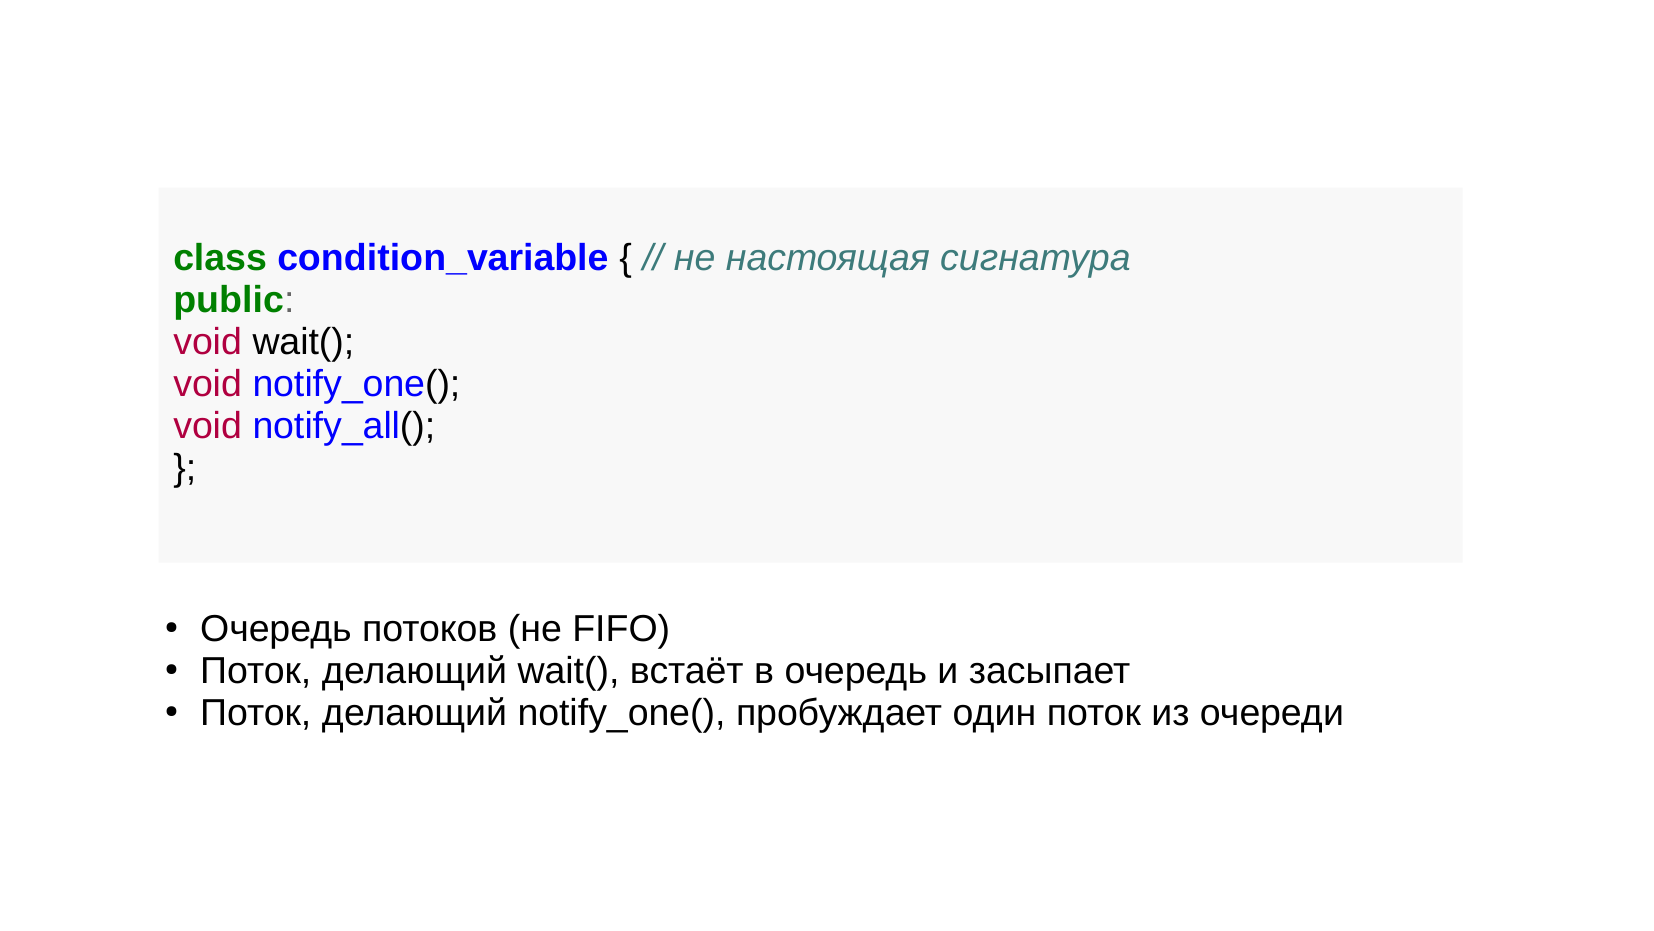

class condition_variable { // не настоящая сигнатура
public:
void wait();
void notify_one();
void notify_all();
};
Очередь потоков (не FIFO)
Поток, делающий wait(), встаёт в очередь и засыпает
Поток, делающий notify_one(), пробуждает один поток из очереди